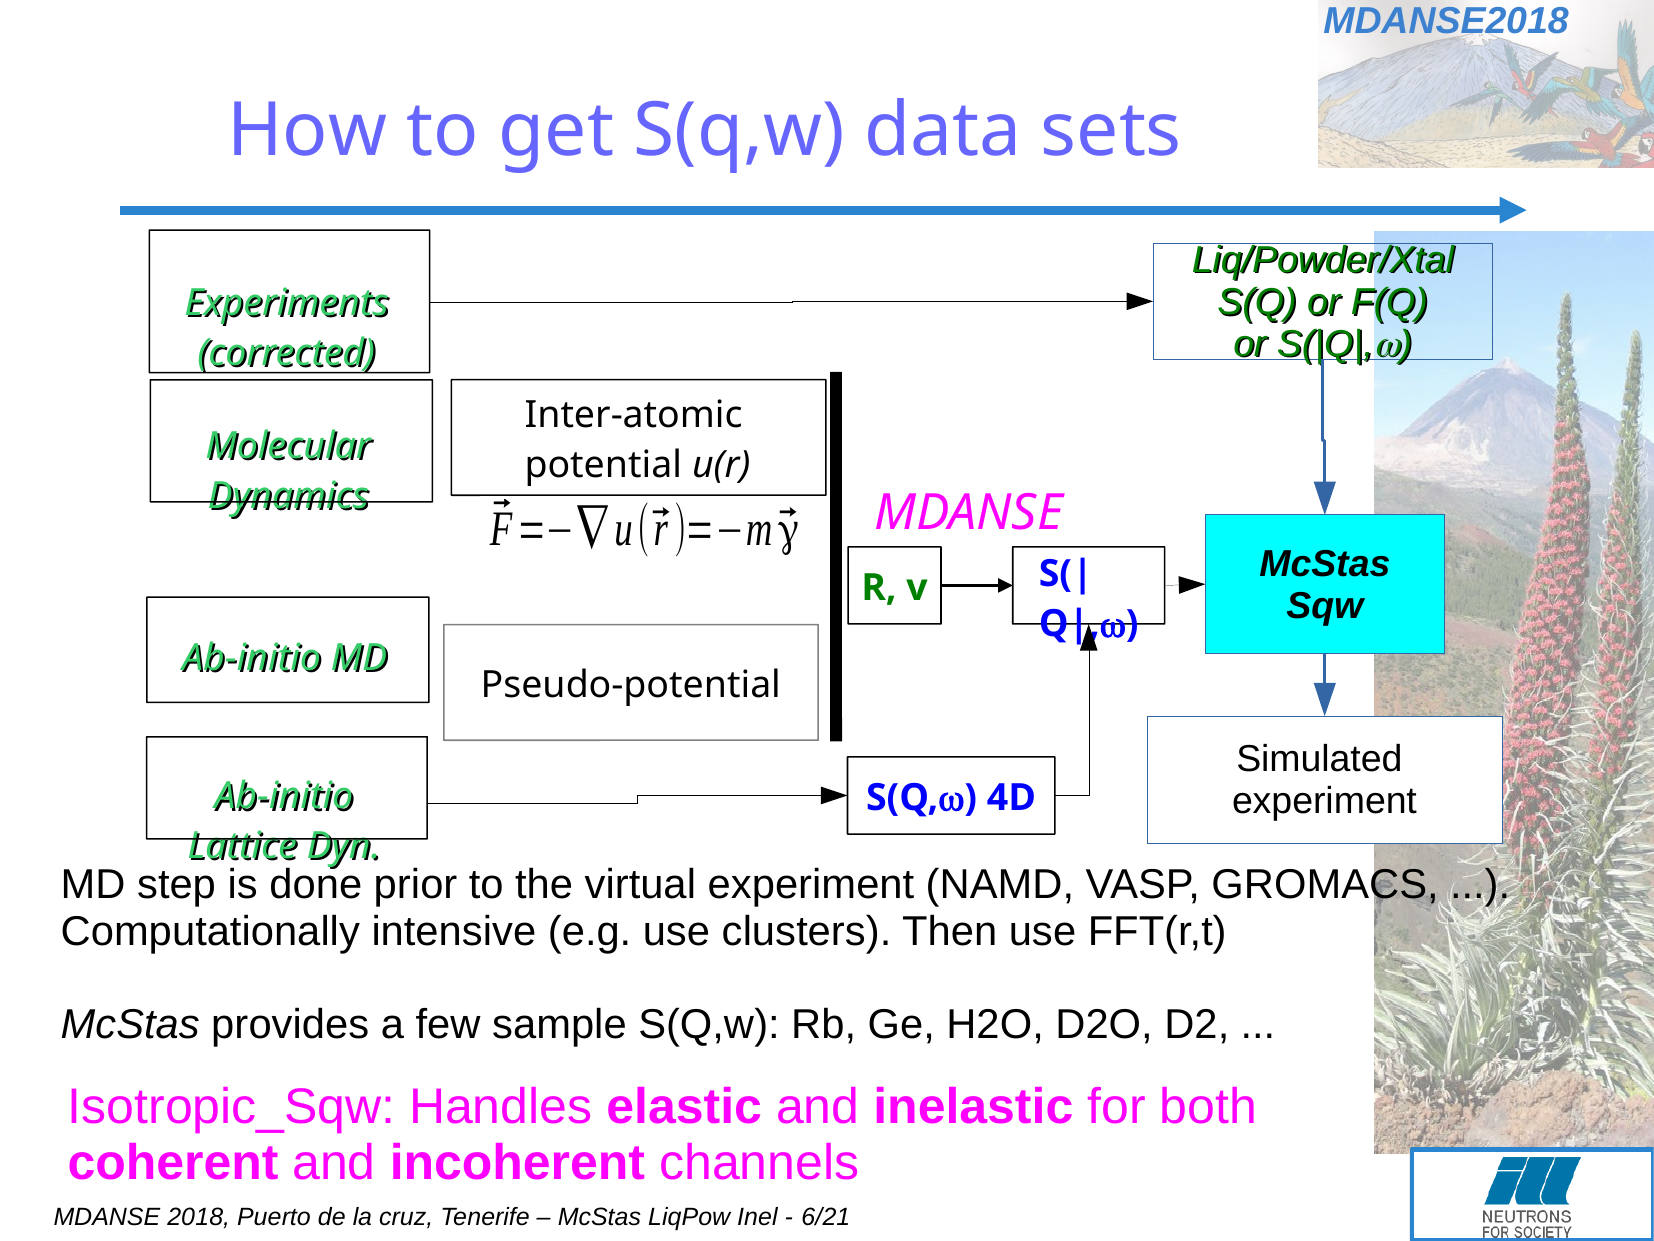

# How to get S(q,w) data sets
Experiments
(corrected)
Liq/Powder/Xtal
S(Q) or F(Q)
or S(|Q|,w)
Inter-atomic
potential u(r)
Molecular
Dynamics
MDANSE
McStas
Sqw
R, v
S(|Q|,w)
Ab-initio MD
Pseudo-potential
Simulated
experiment
Ab-initio Lattice Dyn.
S(Q,w) 4D
MD step is done prior to the virtual experiment (NAMD, VASP, GROMACS, ...).
Computationally intensive (e.g. use clusters). Then use FFT(r,t)
McStas provides a few sample S(Q,w): Rb, Ge, H2O, D2O, D2, ...
Isotropic_Sqw: Handles elastic and inelastic for both coherent and incoherent channels